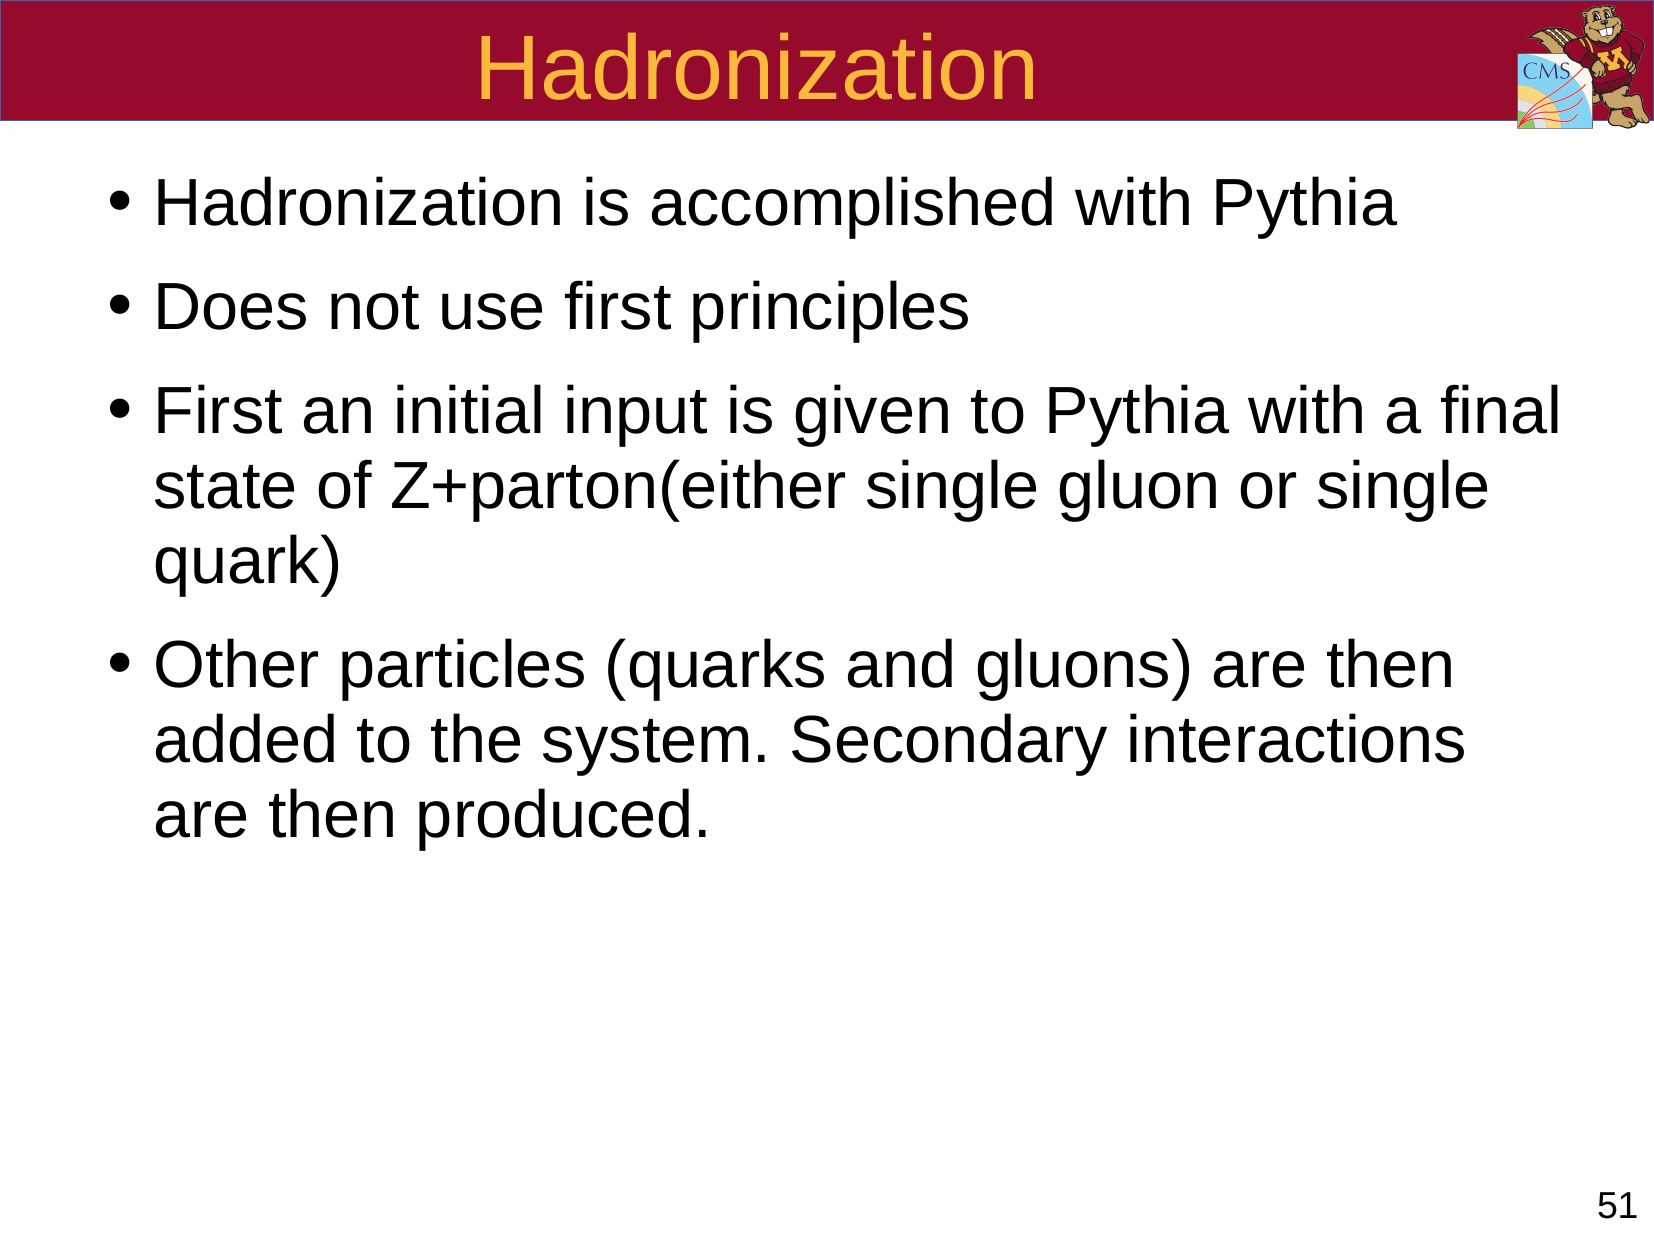

# Hadronization
Hadronization is accomplished with Pythia
Does not use first principles
First an initial input is given to Pythia with a final state of Z+parton(either single gluon or single quark)
Other particles (quarks and gluons) are then added to the system. Secondary interactions are then produced.
51